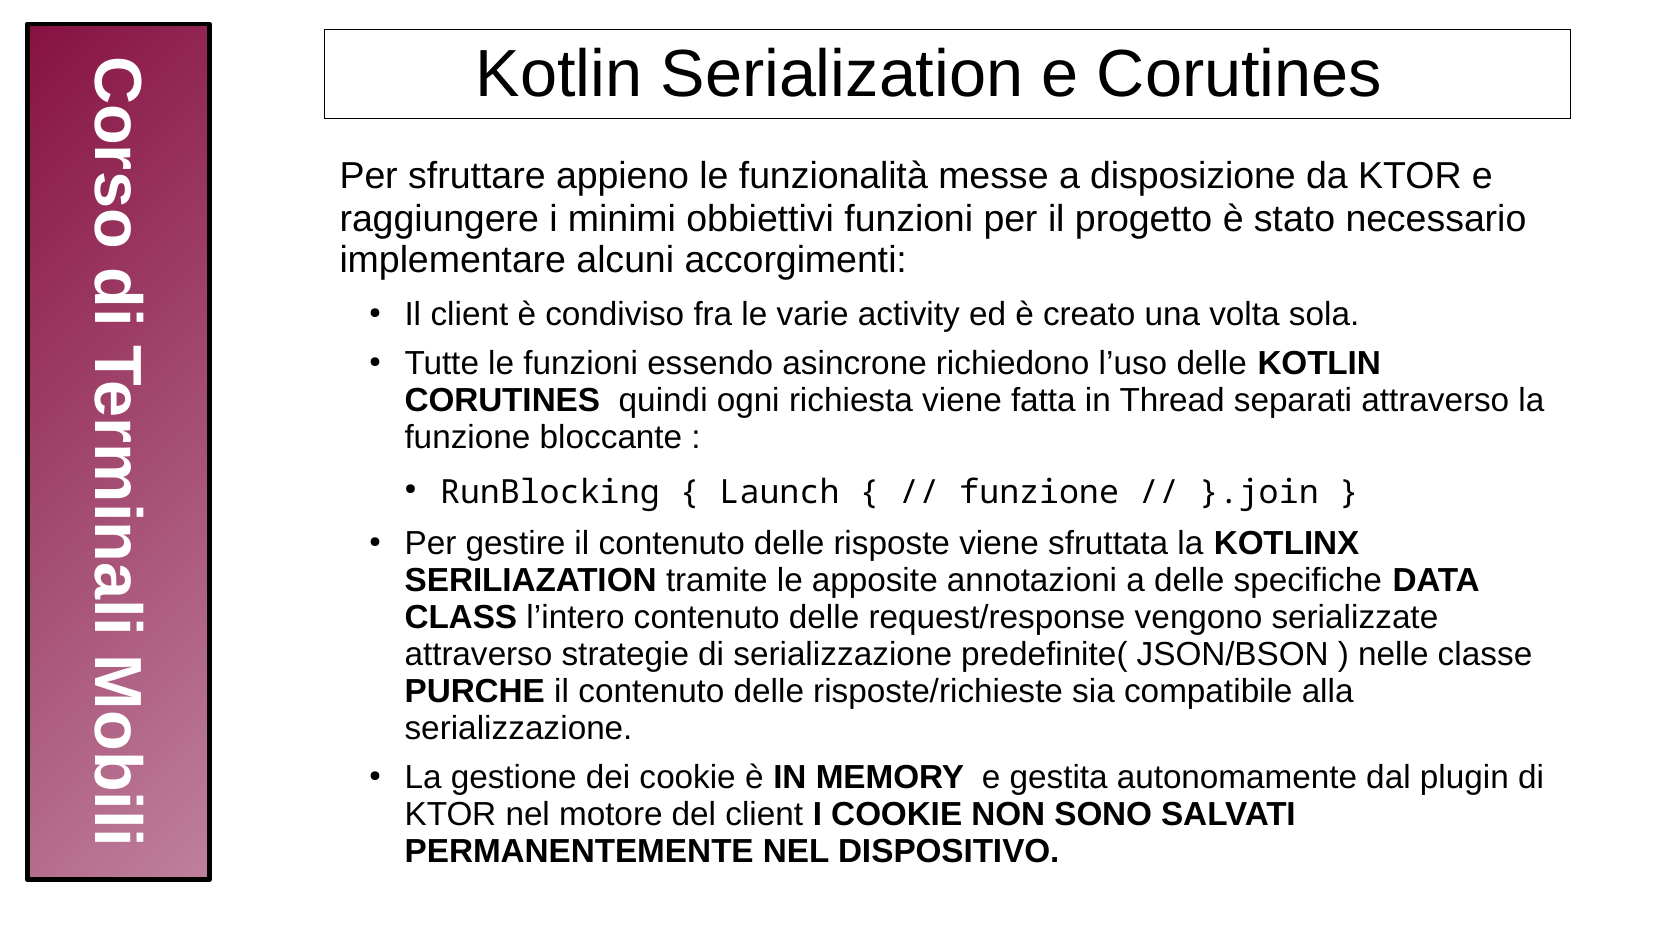

Kotlin Serialization e Corutines
Per sfruttare appieno le funzionalità messe a disposizione da KTOR e raggiungere i minimi obbiettivi funzioni per il progetto è stato necessario implementare alcuni accorgimenti:
Il client è condiviso fra le varie activity ed è creato una volta sola.
Tutte le funzioni essendo asincrone richiedono l’uso delle KOTLIN CORUTINES quindi ogni richiesta viene fatta in Thread separati attraverso la funzione bloccante :
RunBlocking { Launch { // funzione // }.join }
Per gestire il contenuto delle risposte viene sfruttata la KOTLINX SERILIAZATION tramite le apposite annotazioni a delle specifiche DATA CLASS l’intero contenuto delle request/response vengono serializzate attraverso strategie di serializzazione predefinite( JSON/BSON ) nelle classe PURCHE il contenuto delle risposte/richieste sia compatibile alla serializzazione.
La gestione dei cookie è IN MEMORY e gestita autonomamente dal plugin di KTOR nel motore del client I COOKIE NON SONO SALVATI PERMANENTEMENTE NEL DISPOSITIVO.
# Corso di Terminali Mobili